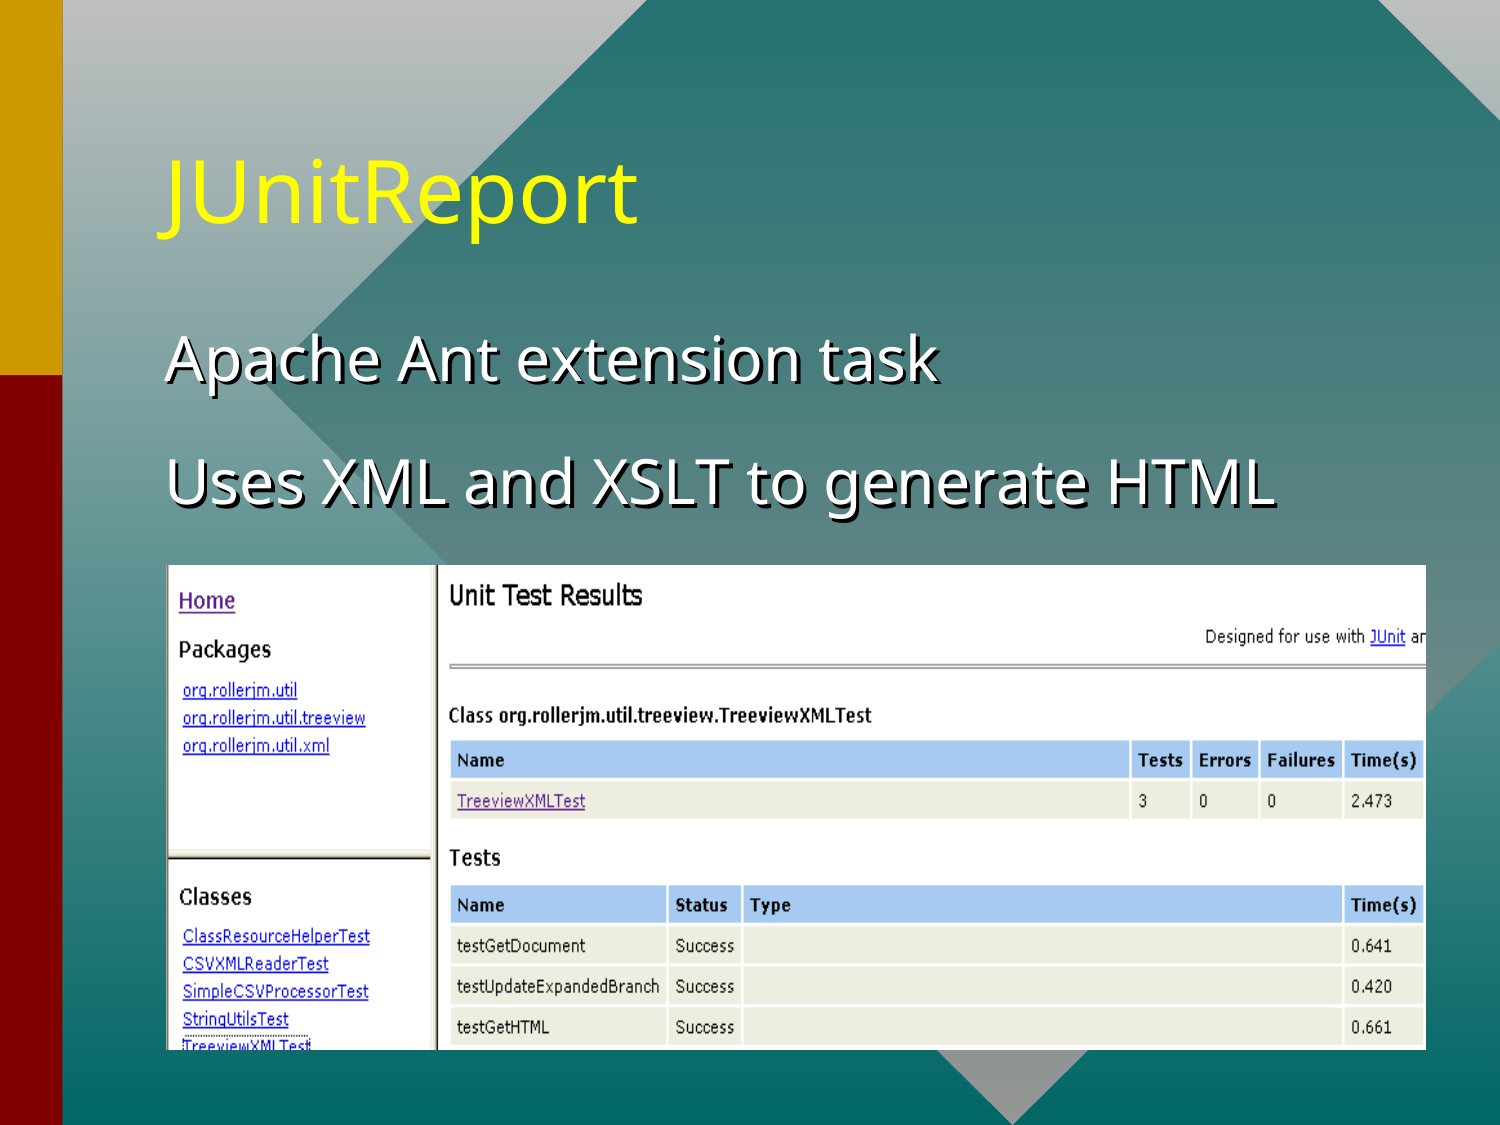

# JUnitReport
Apache Ant extension task
Uses XML and XSLT to generate HTML